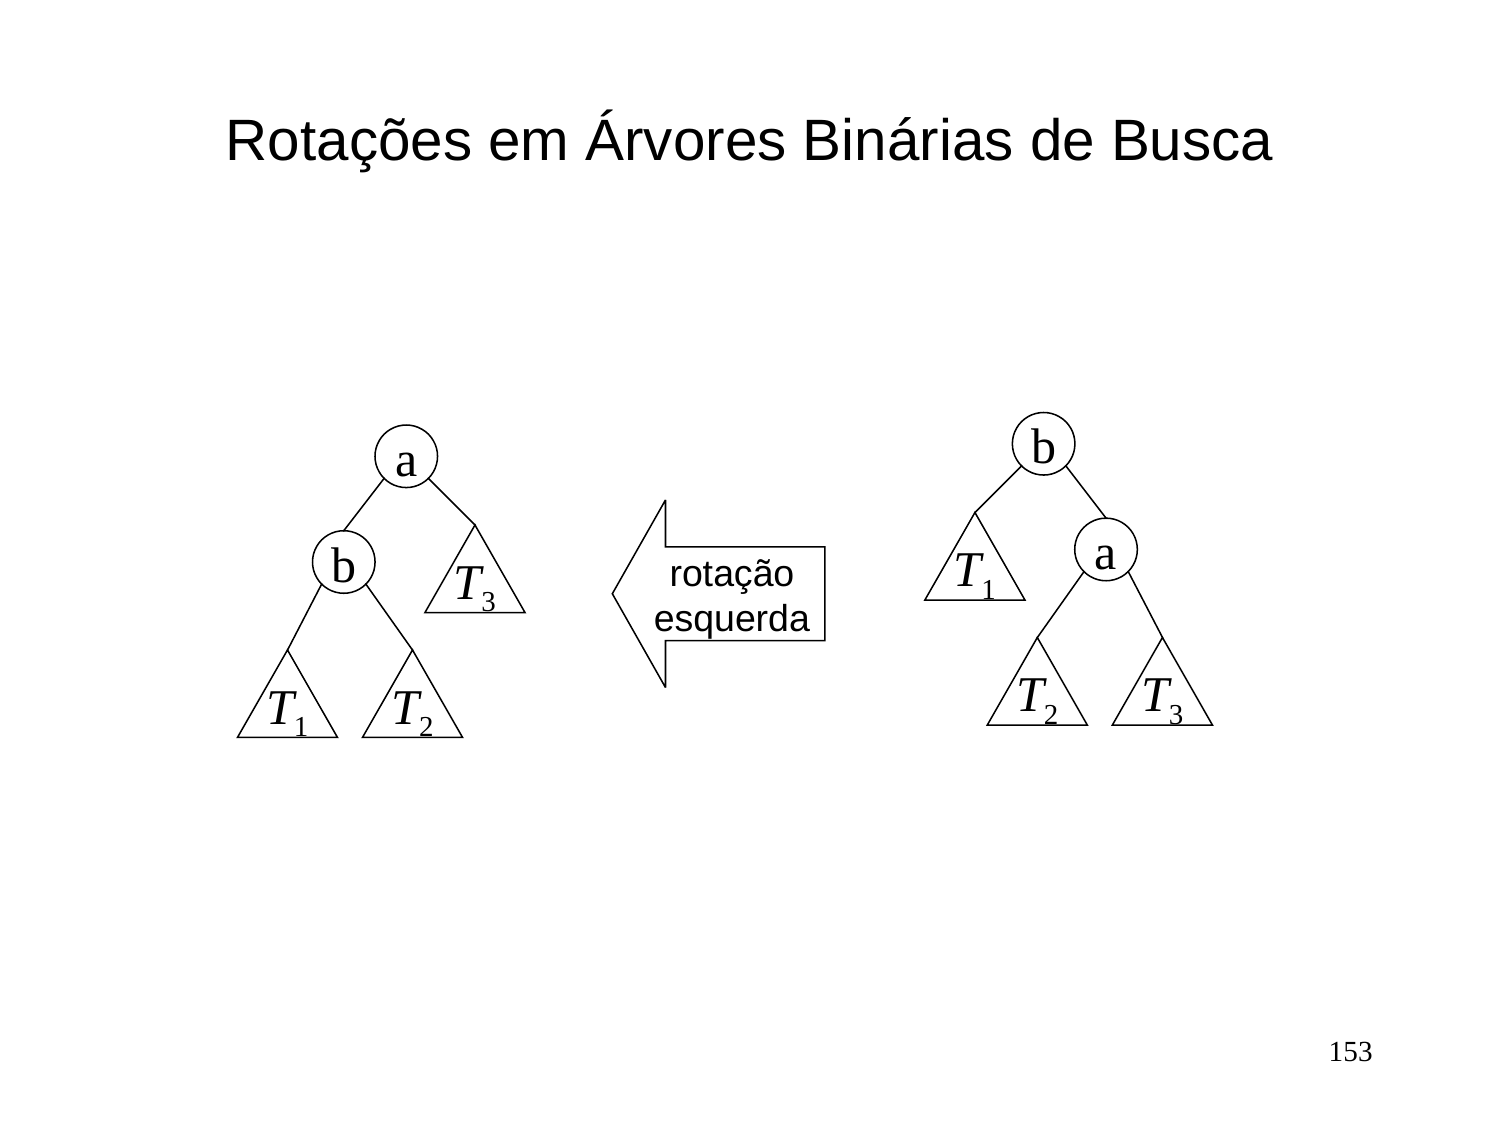

# Rotações em Árvores Binárias de Busca
b
T1
a
T2
T3
a
T3
b
T1
T2
rotação
direita
rotação
esquerda
153